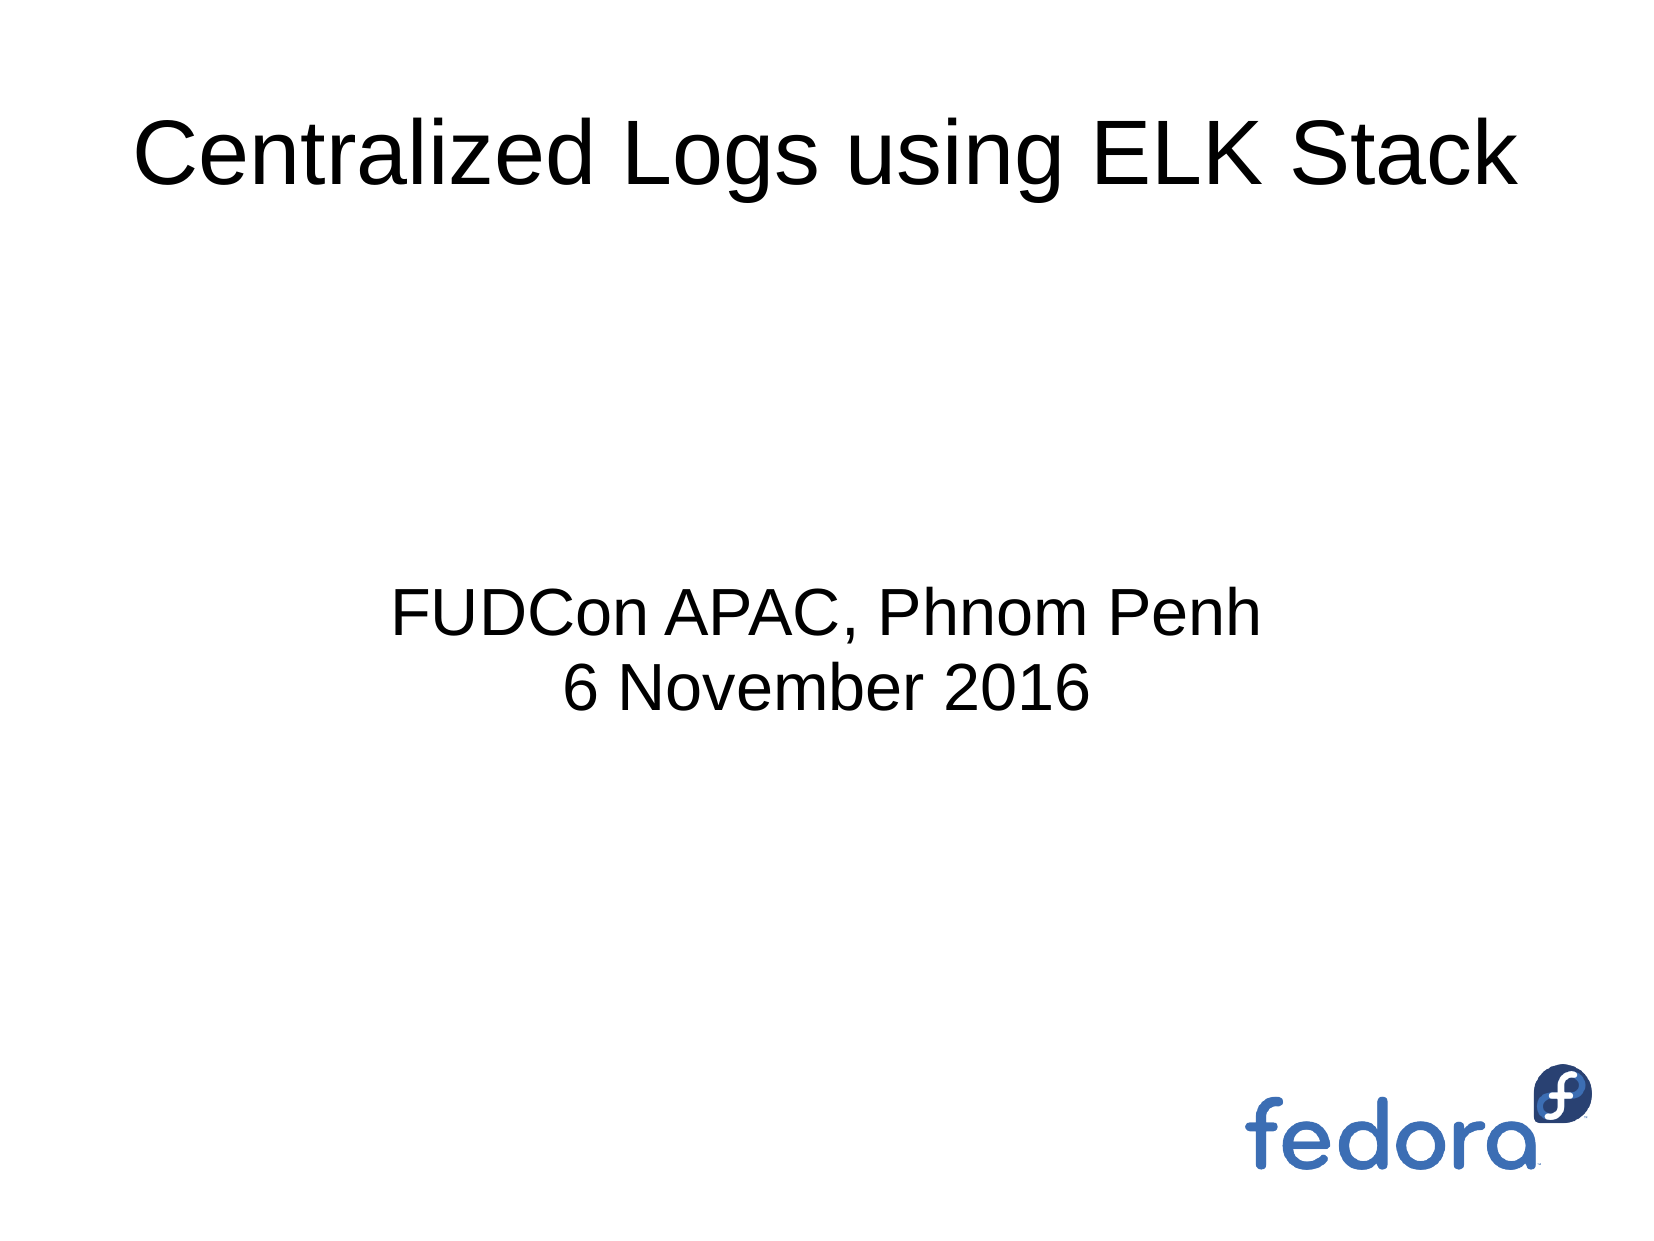

# Centralized Logs using ELK Stack
FUDCon APAC, Phnom Penh
6 November 2016